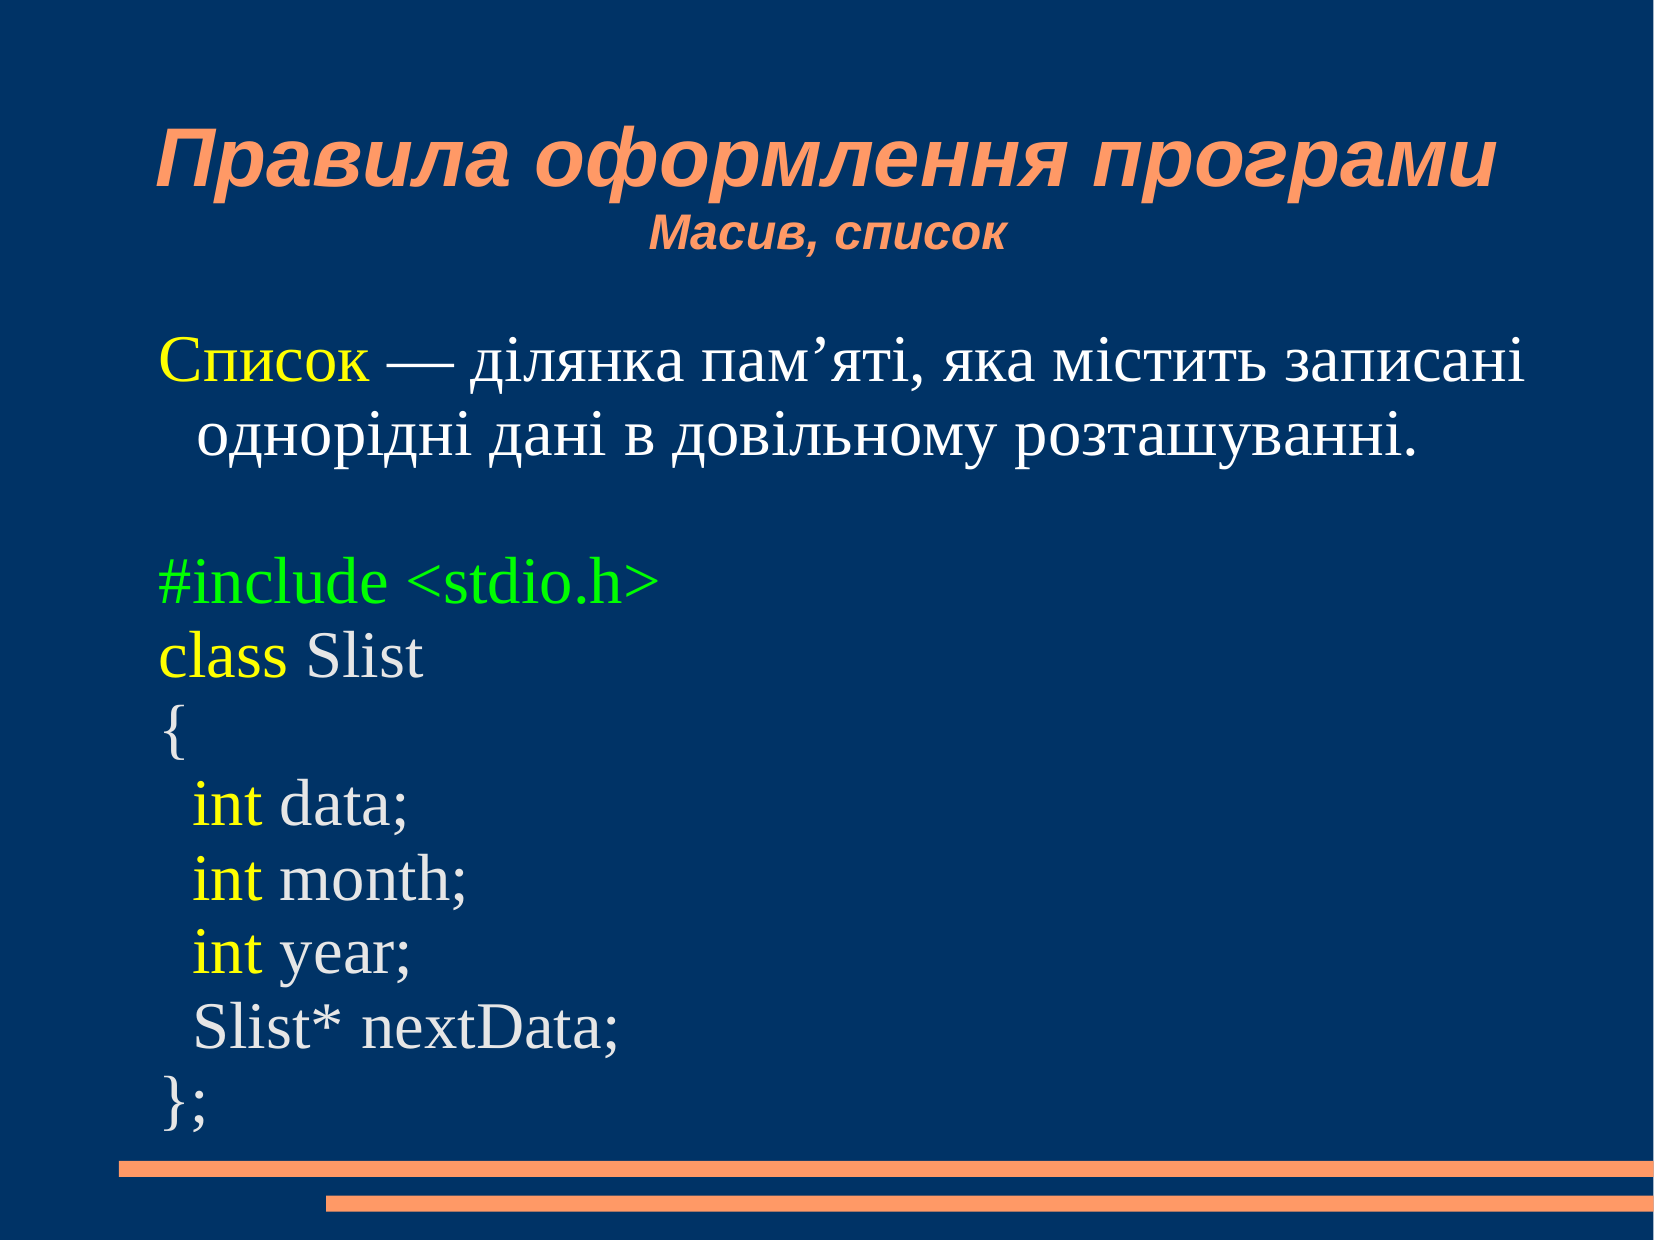

Правила оформлення програми
Масив, список
# Список — ділянка пам’яті, яка містить записані однорідні дані в довільному розташуванні.
#include <stdio.h>
class Slist
{
 int data;
 int month;
 int year;
 Slist* nextData;
};